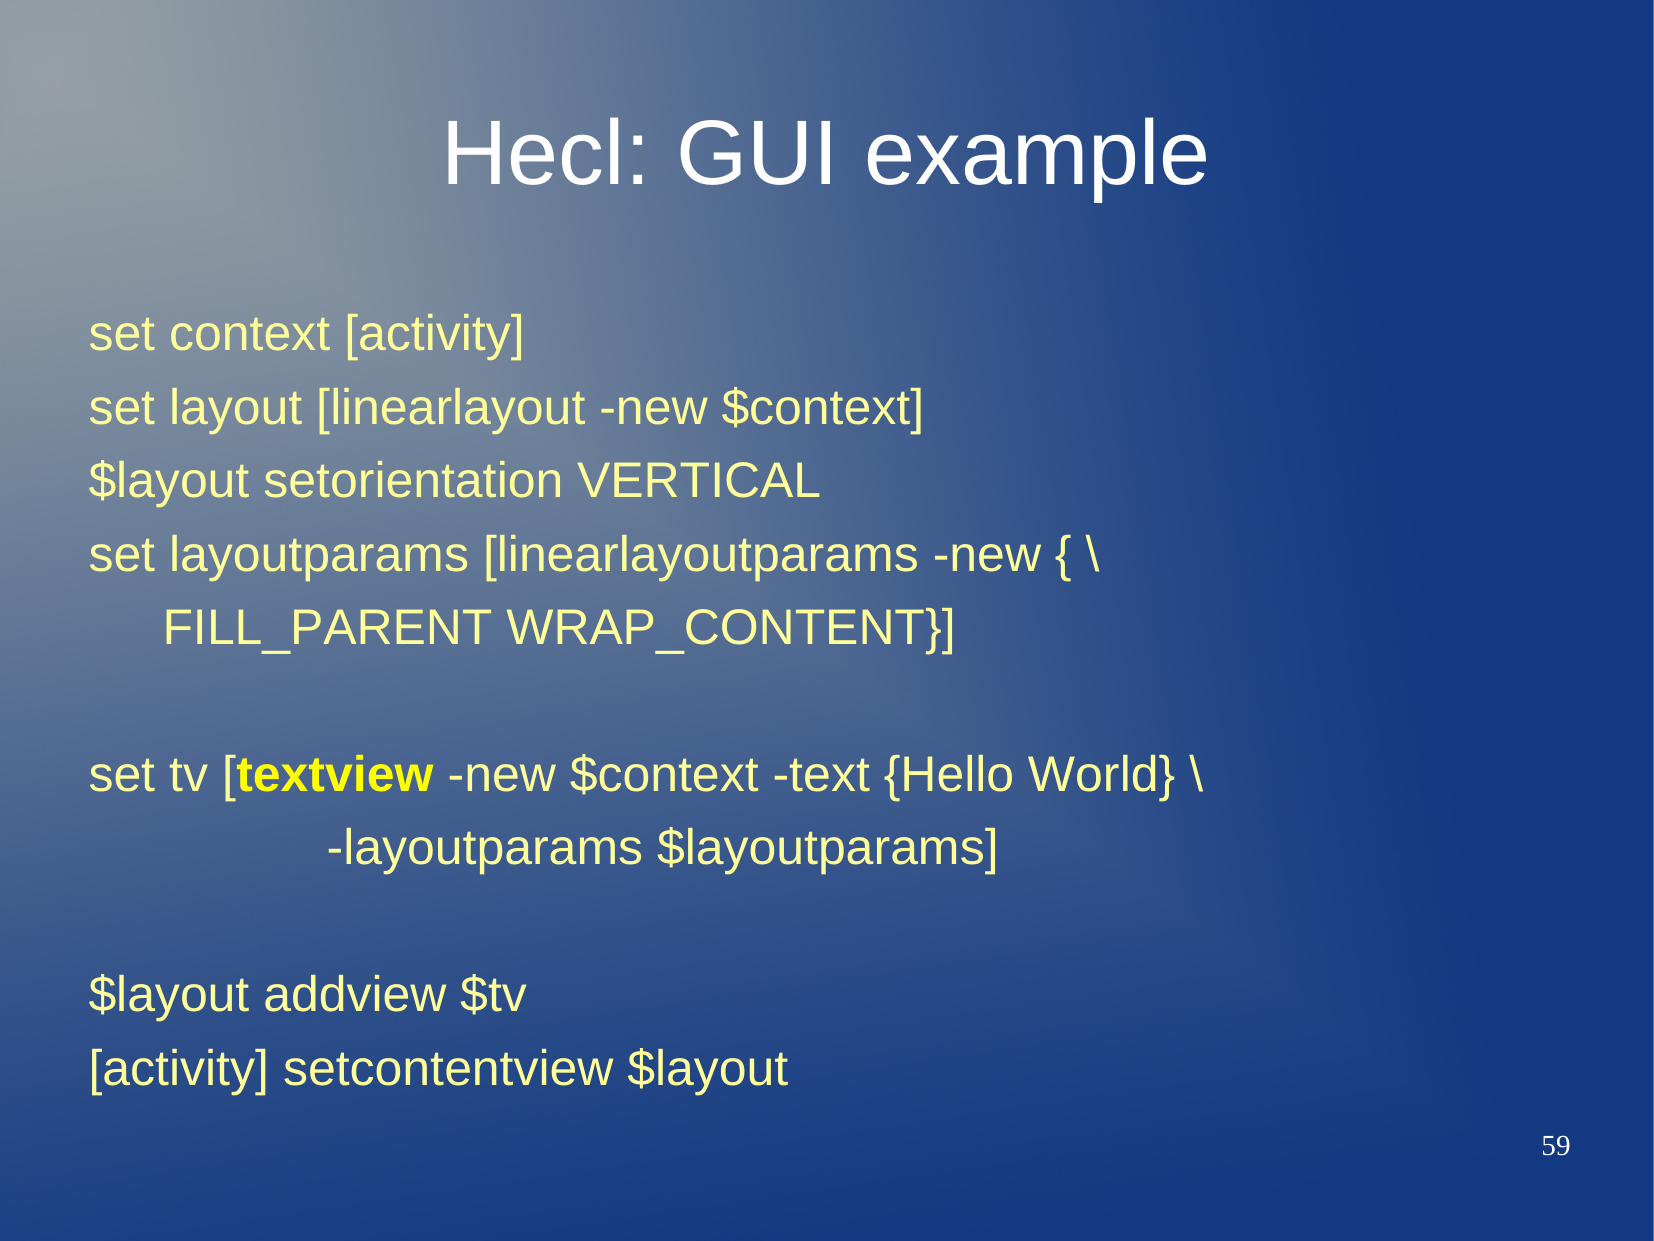

# Hecl: GUI example
set context [activity]
set layout [linearlayout -new $context]
$layout setorientation VERTICAL
set layoutparams [linearlayoutparams -new { \
	FILL_PARENT WRAP_CONTENT}]
set tv [textview -new $context -text {Hello World} \
 -layoutparams $layoutparams]
$layout addview $tv
[activity] setcontentview $layout
59